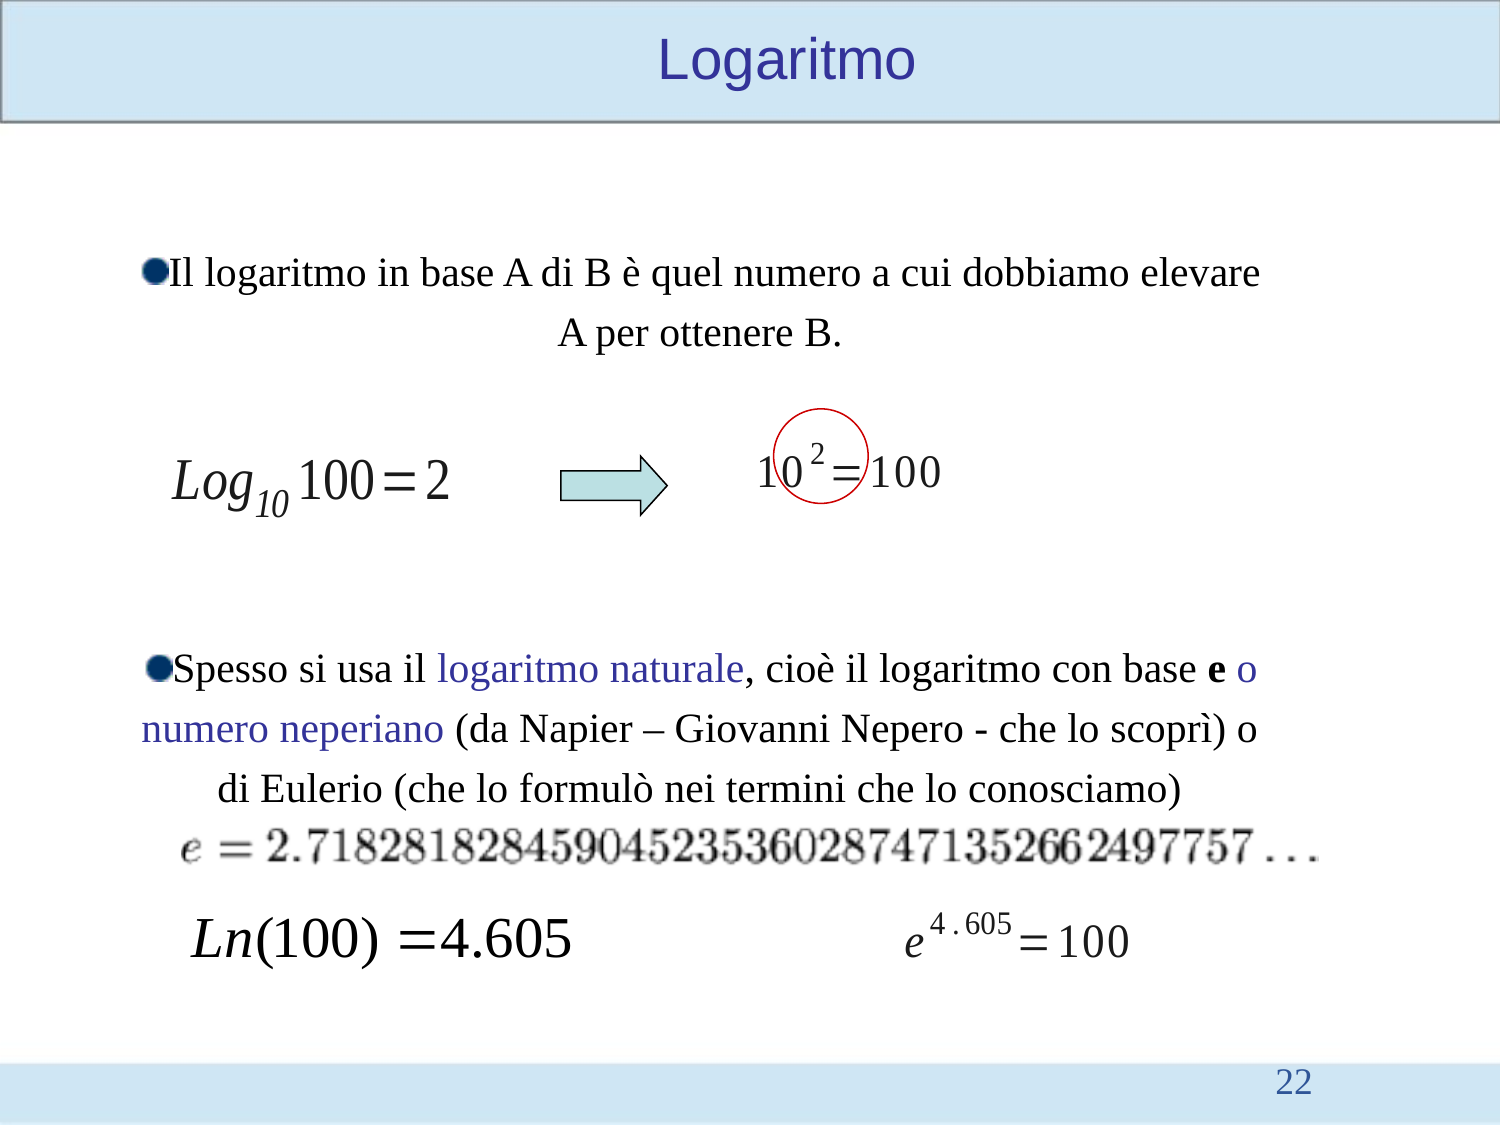

# Logaritmo
Il logaritmo in base A di B è quel numero a cui dobbiamo elevare A per ottenere B.
Spesso si usa il logaritmo naturale, cioè il logaritmo con base e o numero neperiano (da Napier – Giovanni Nepero - che lo scoprì) o di Eulerio (che lo formulò nei termini che lo conosciamo)